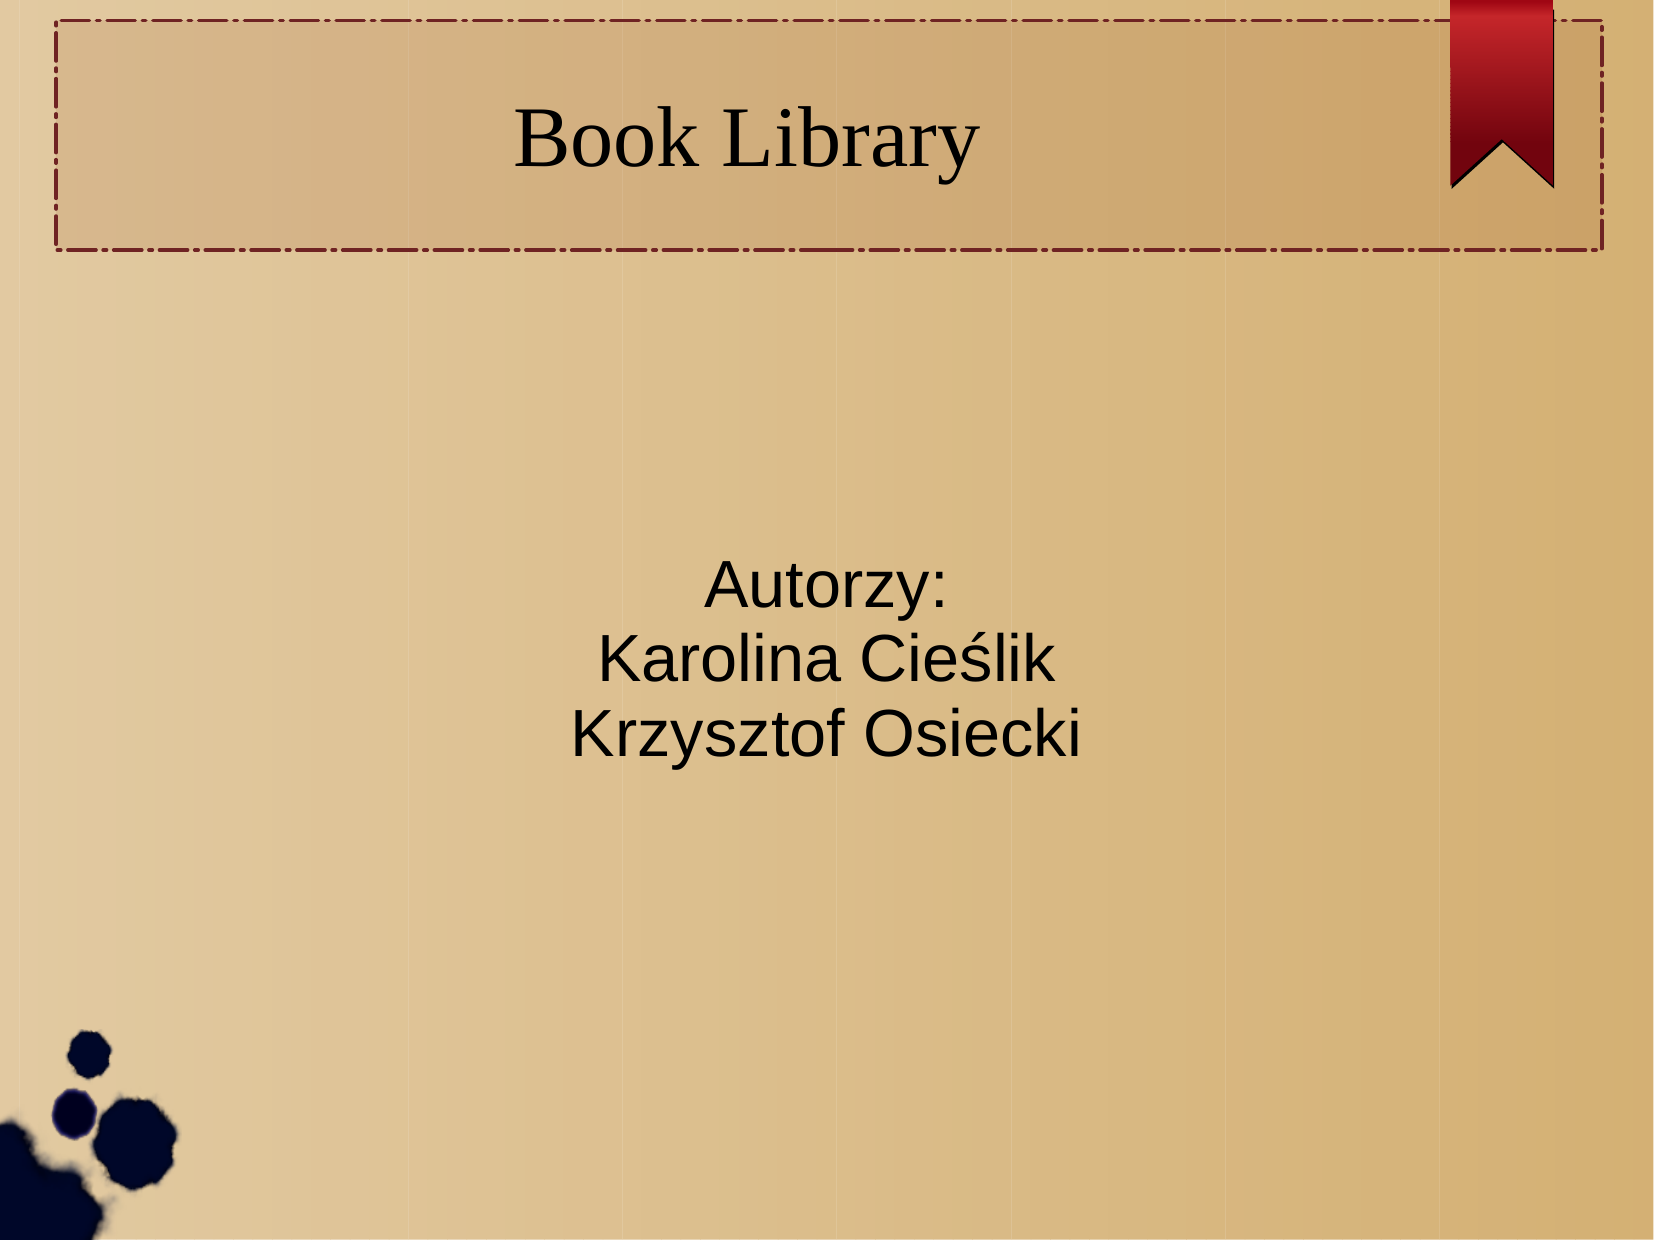

# Book Library
Autorzy:
Karolina Cieślik
Krzysztof Osiecki